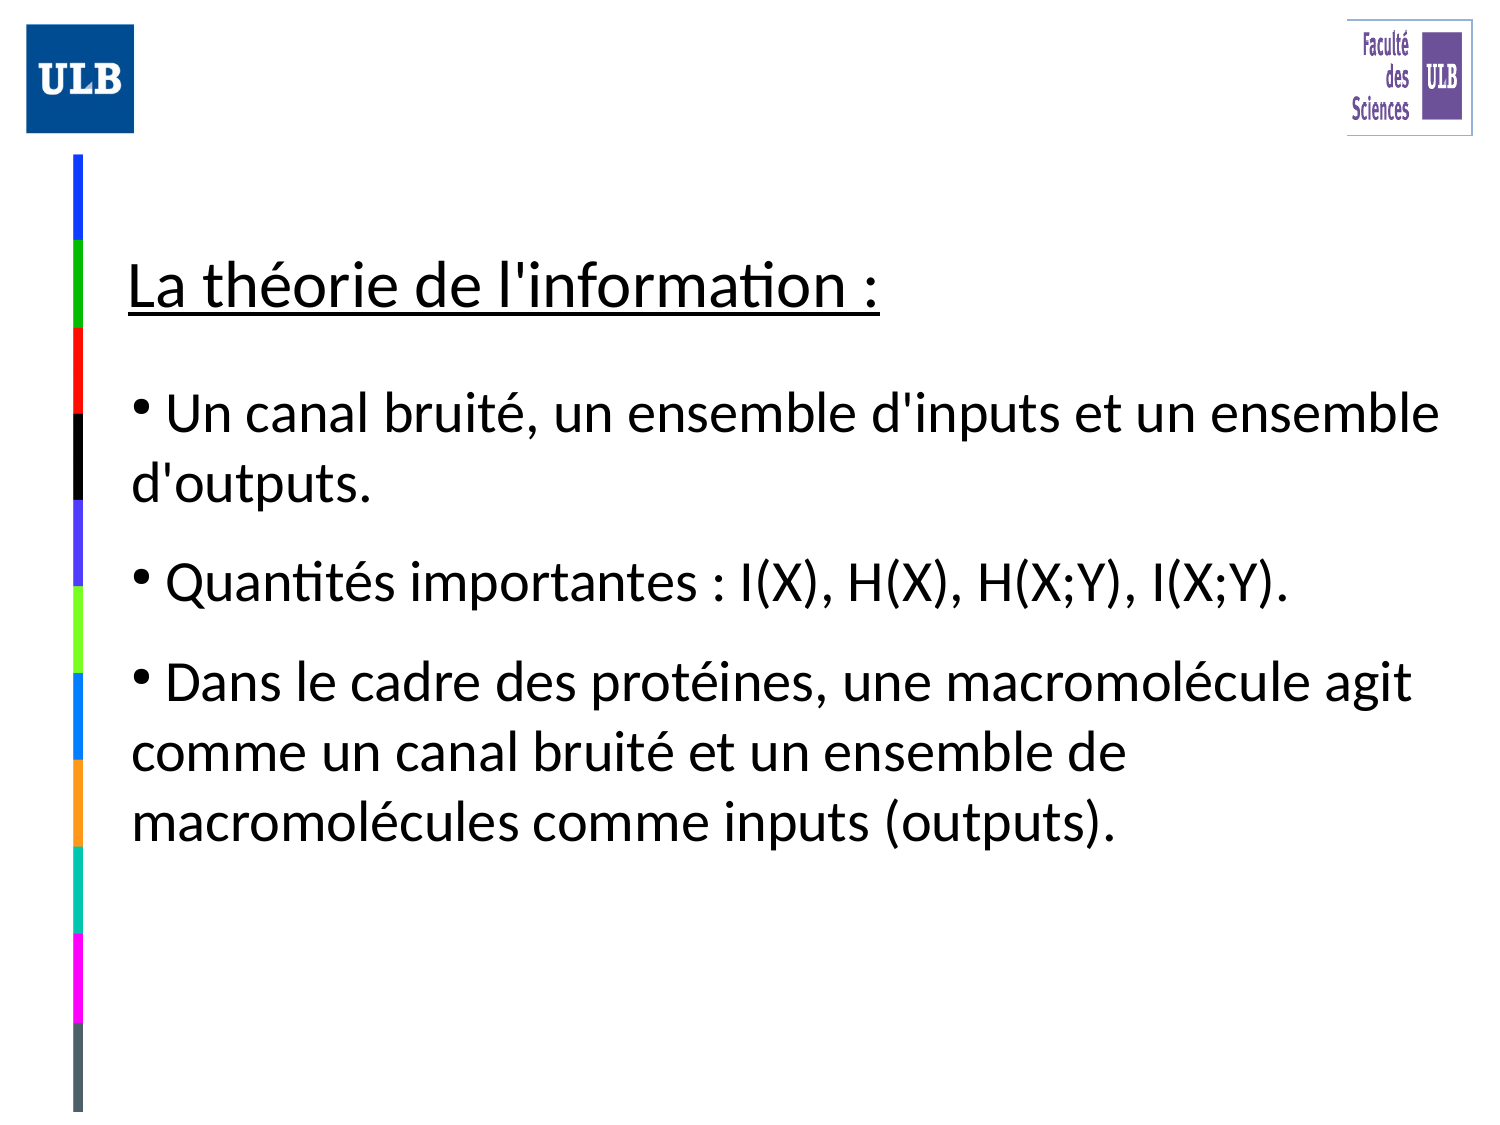

Logo Faculté
ou etité
# La théorie de l'information :
 Un canal bruité, un ensemble d'inputs et un ensemble d'outputs.
 Quantités importantes : I(X), H(X), H(X;Y), I(X;Y).
 Dans le cadre des protéines, une macromolécule agit comme un canal bruité et un ensemble de macromolécules comme inputs (outputs).